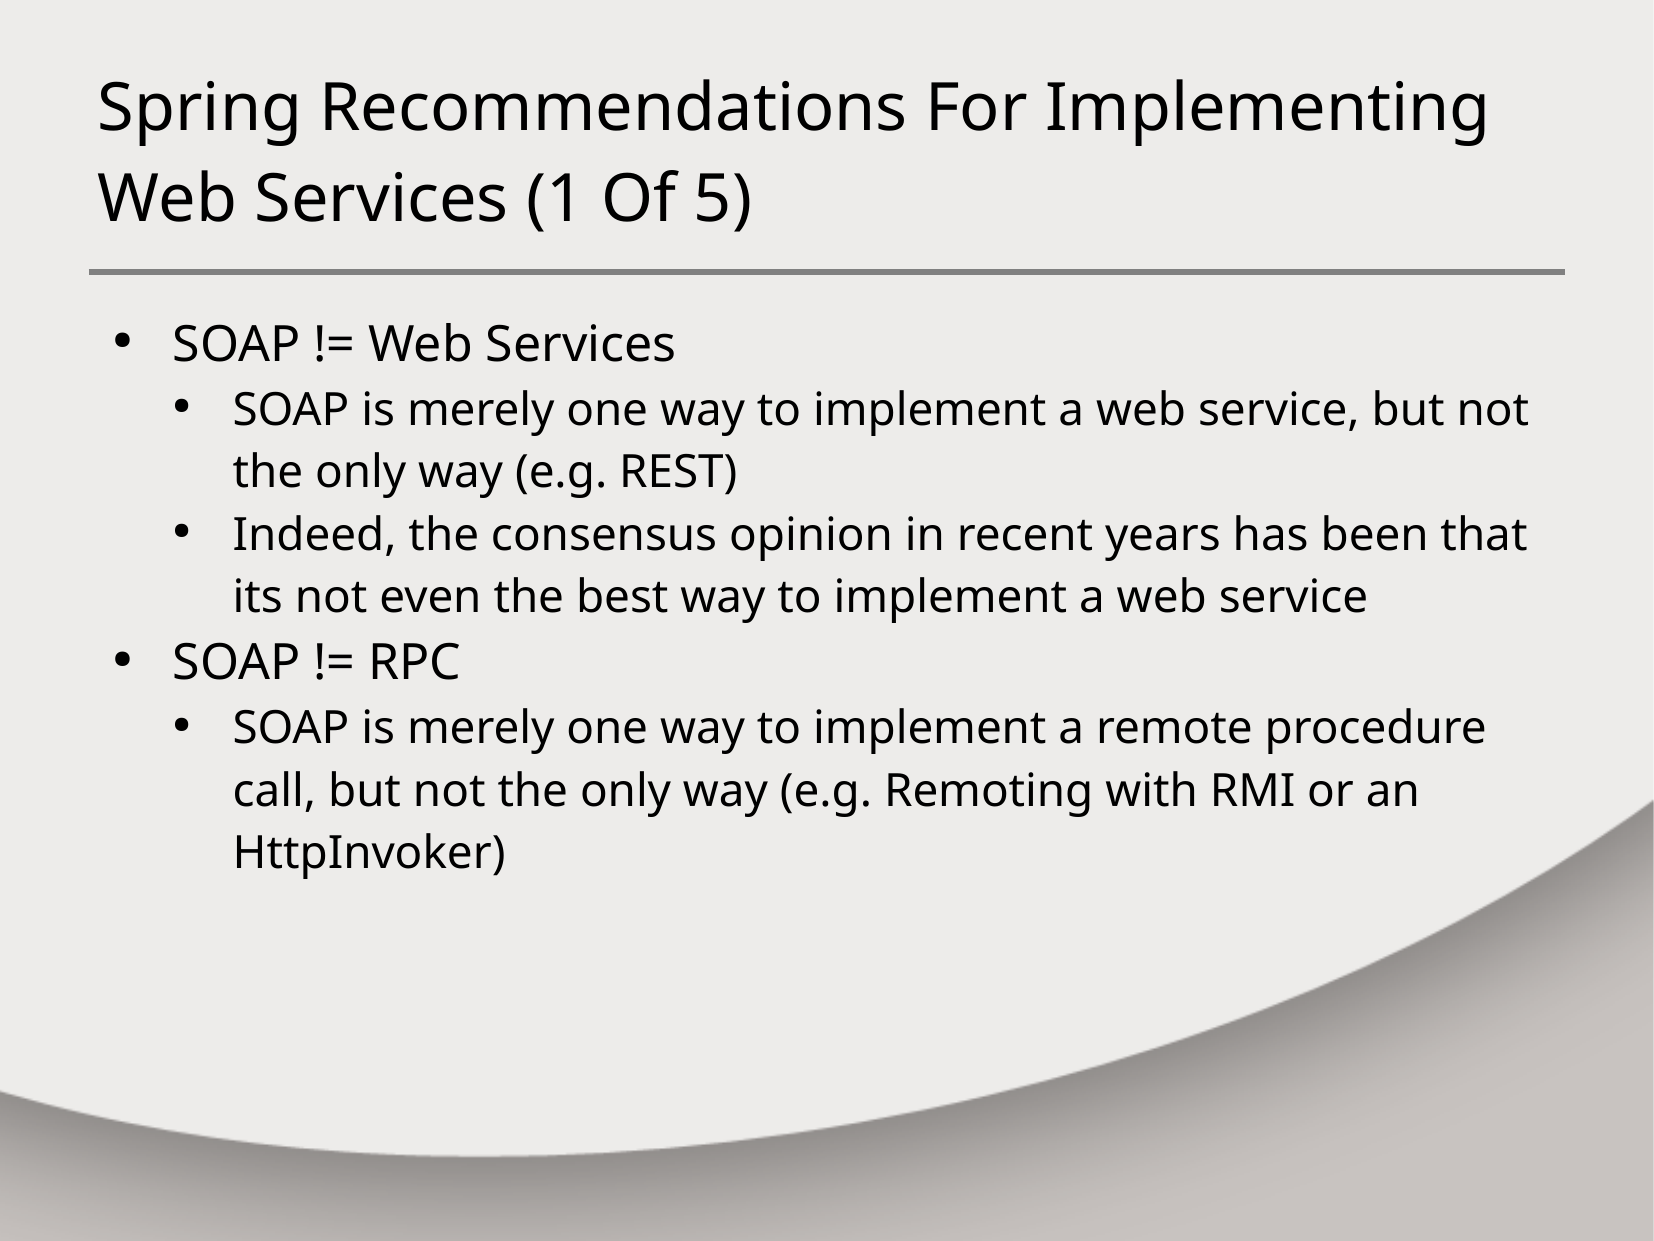

# Spring Recommendations For Implementing Web Services (1 Of 5)
SOAP != Web Services
SOAP is merely one way to implement a web service, but not the only way (e.g. REST)
Indeed, the consensus opinion in recent years has been that its not even the best way to implement a web service
SOAP != RPC
SOAP is merely one way to implement a remote procedure call, but not the only way (e.g. Remoting with RMI or an HttpInvoker)